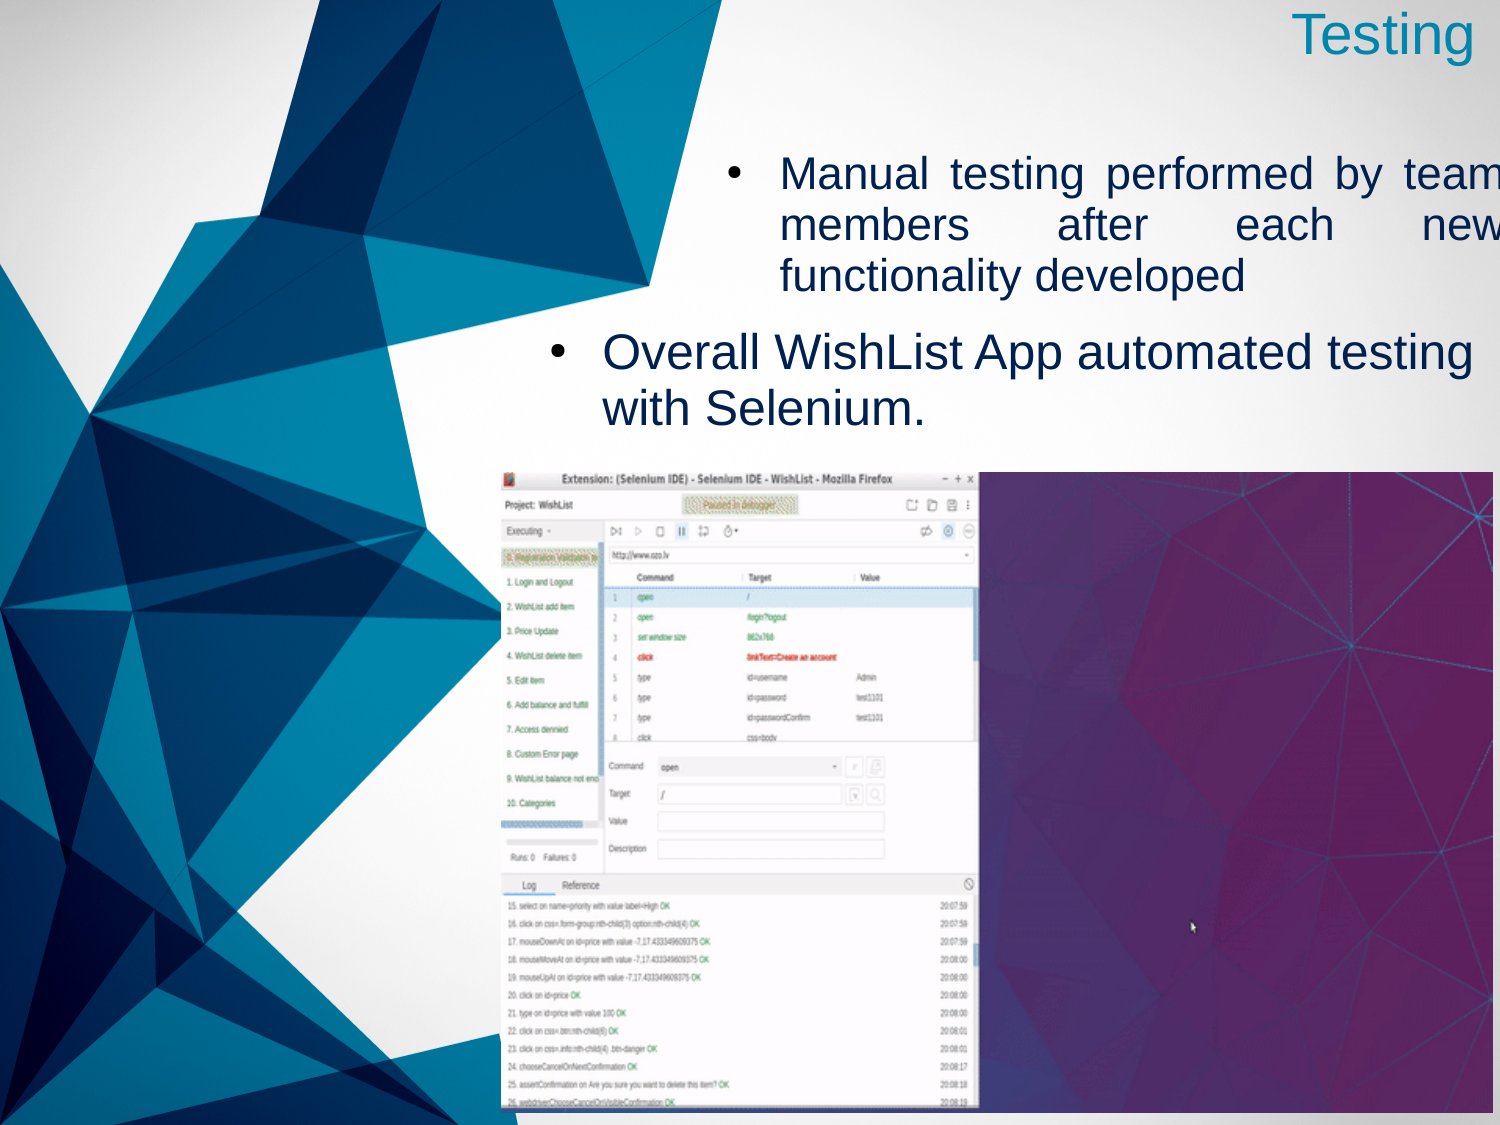

# Testing
Manual testing performed by team members after each new functionality developed
Overall WishList App automated testing with Selenium.
7